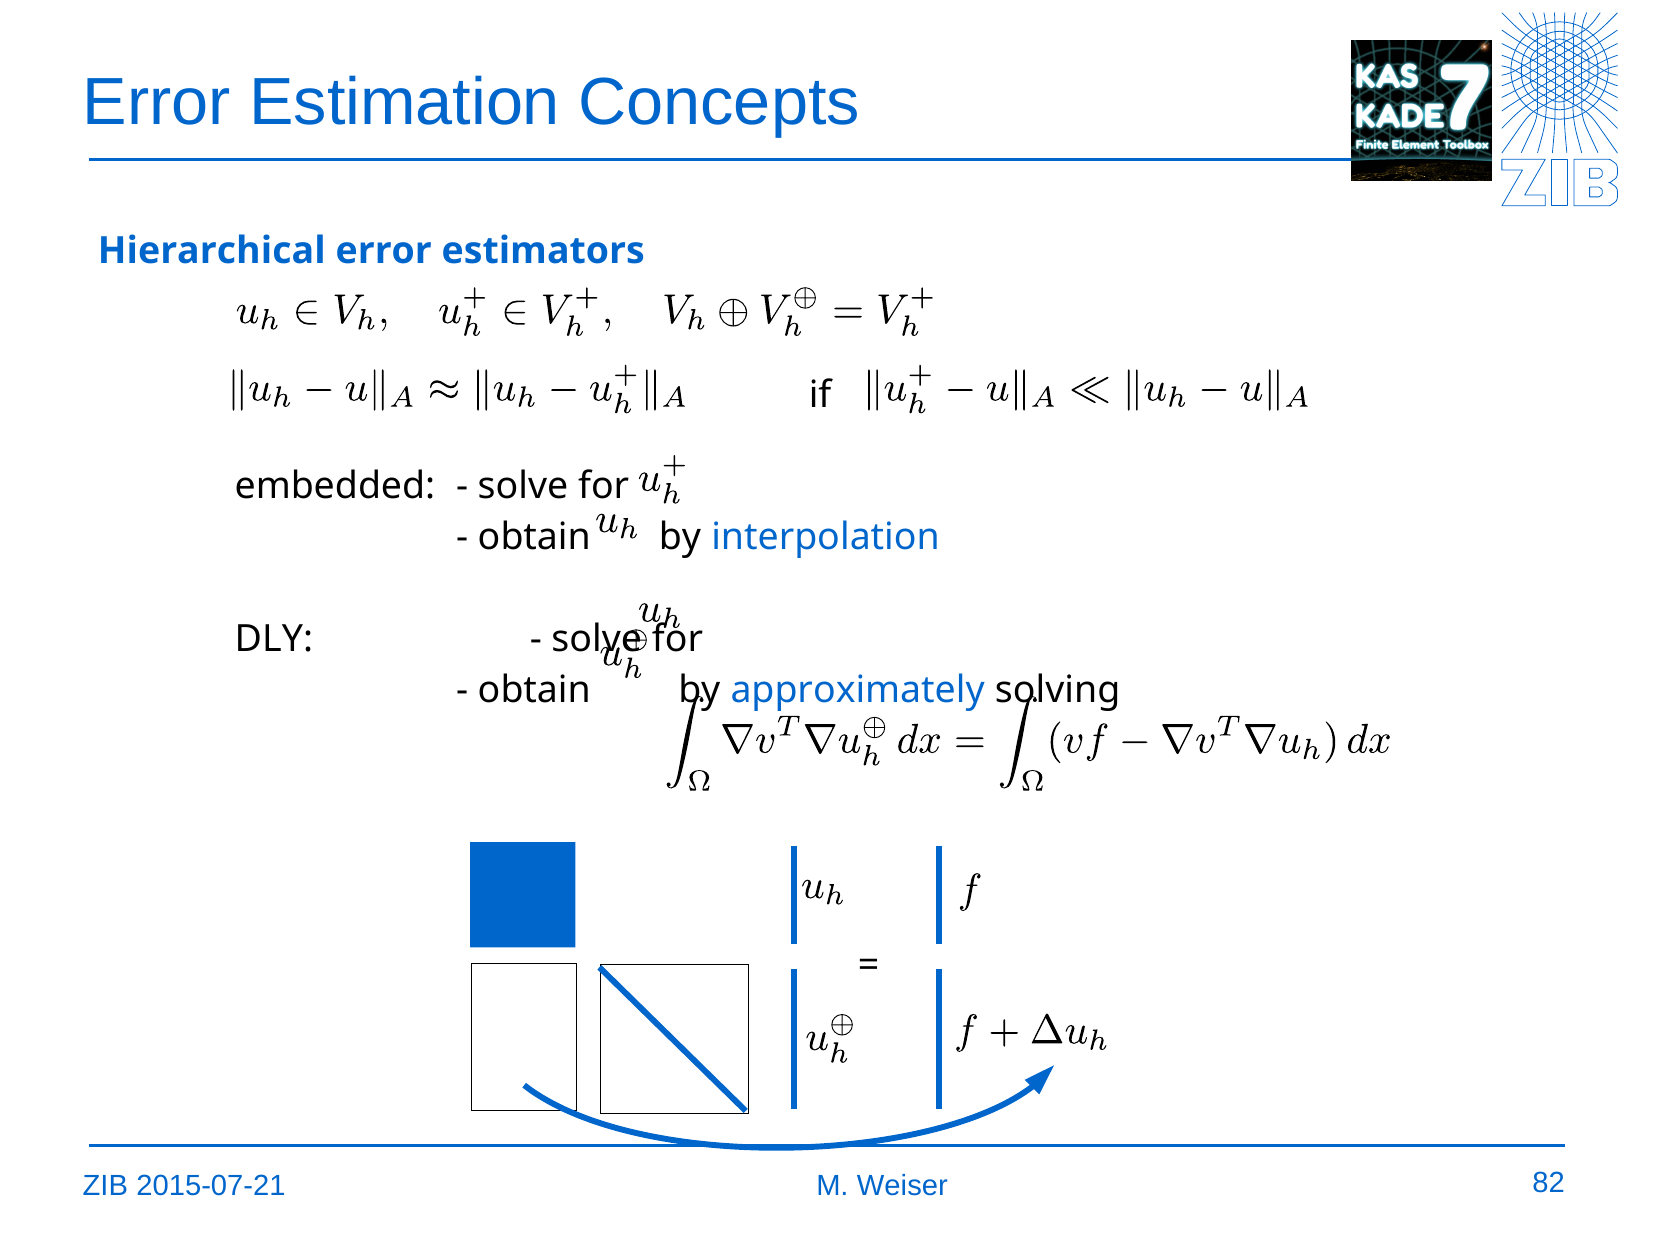

# Error Estimation Concepts
Hierarchical error estimators
if
embedded:	- solve for
			- obtain by interpolation
DLY:			- solve for
			- obtain by approximately solving
=
82
ZIB 2015-07-21
M. Weiser